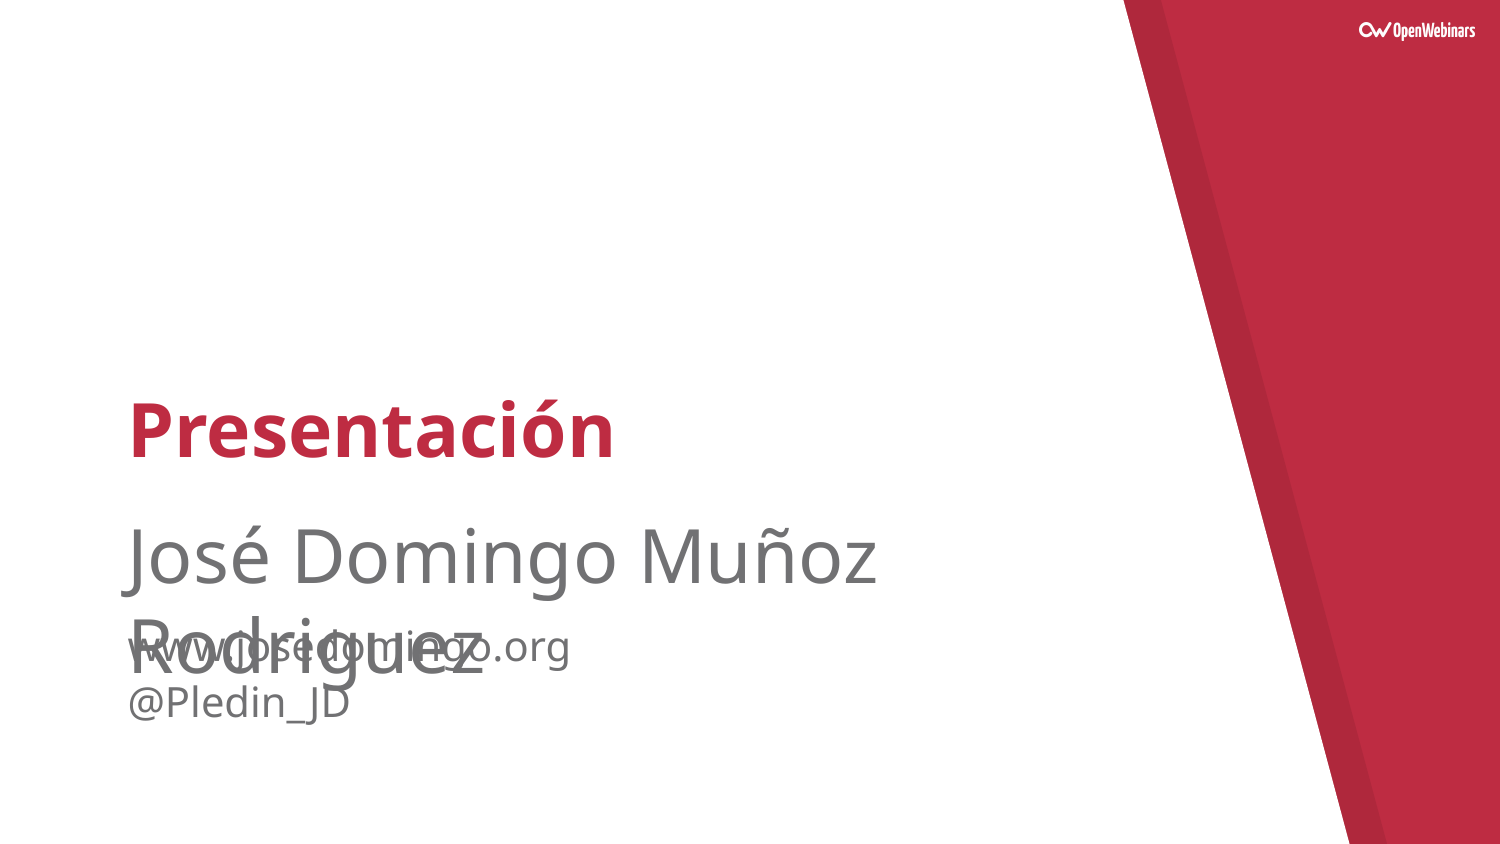

# Presentación
José Domingo Muñoz Rodriguez
www.josedomingo.org
@Pledin_JD